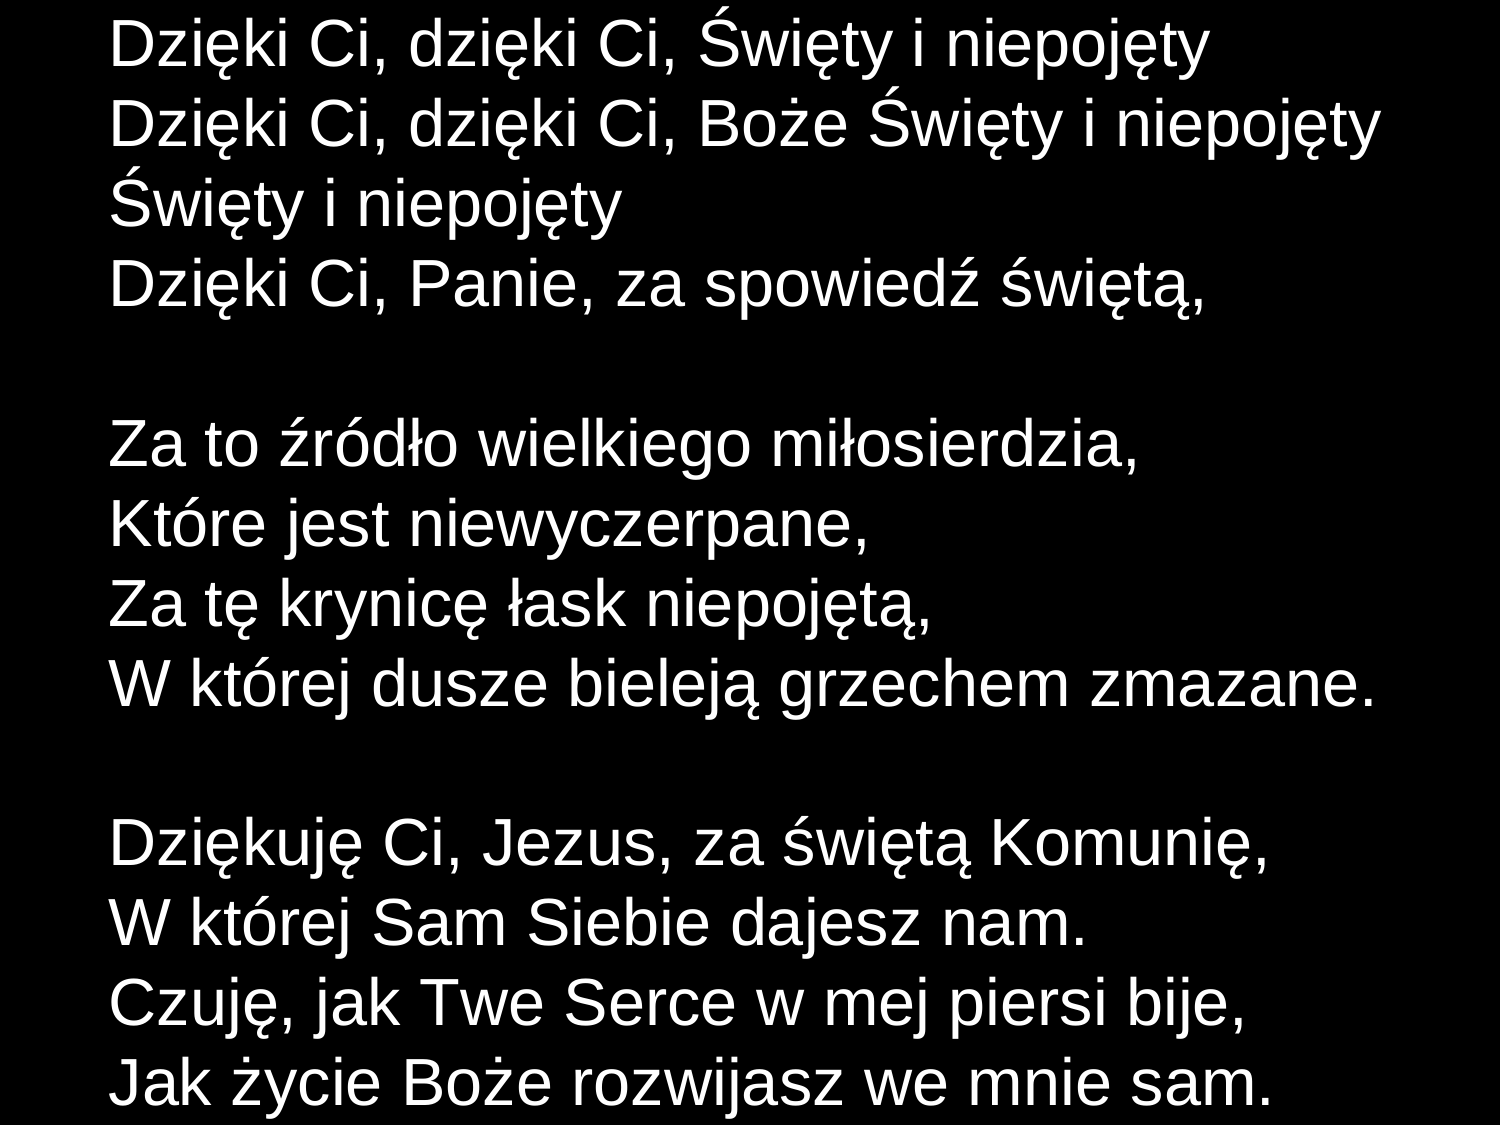

Dzięki Ci, dzięki Ci, Święty i niepojęty
Dzięki Ci, dzięki Ci, Boże Święty i niepojęty
Święty i niepojęty
Dzięki Ci, Panie, za spowiedź świętą,
Za to źródło wielkiego miłosierdzia,
Które jest niewyczerpane,
Za tę krynicę łask niepojętą,
W której dusze bieleją grzechem zmazane.
Dziękuję Ci, Jezus, za świętą Komunię,
W której Sam Siebie dajesz nam.
Czuję, jak Twe Serce w mej piersi bije,
Jak życie Boże rozwijasz we mnie sam.